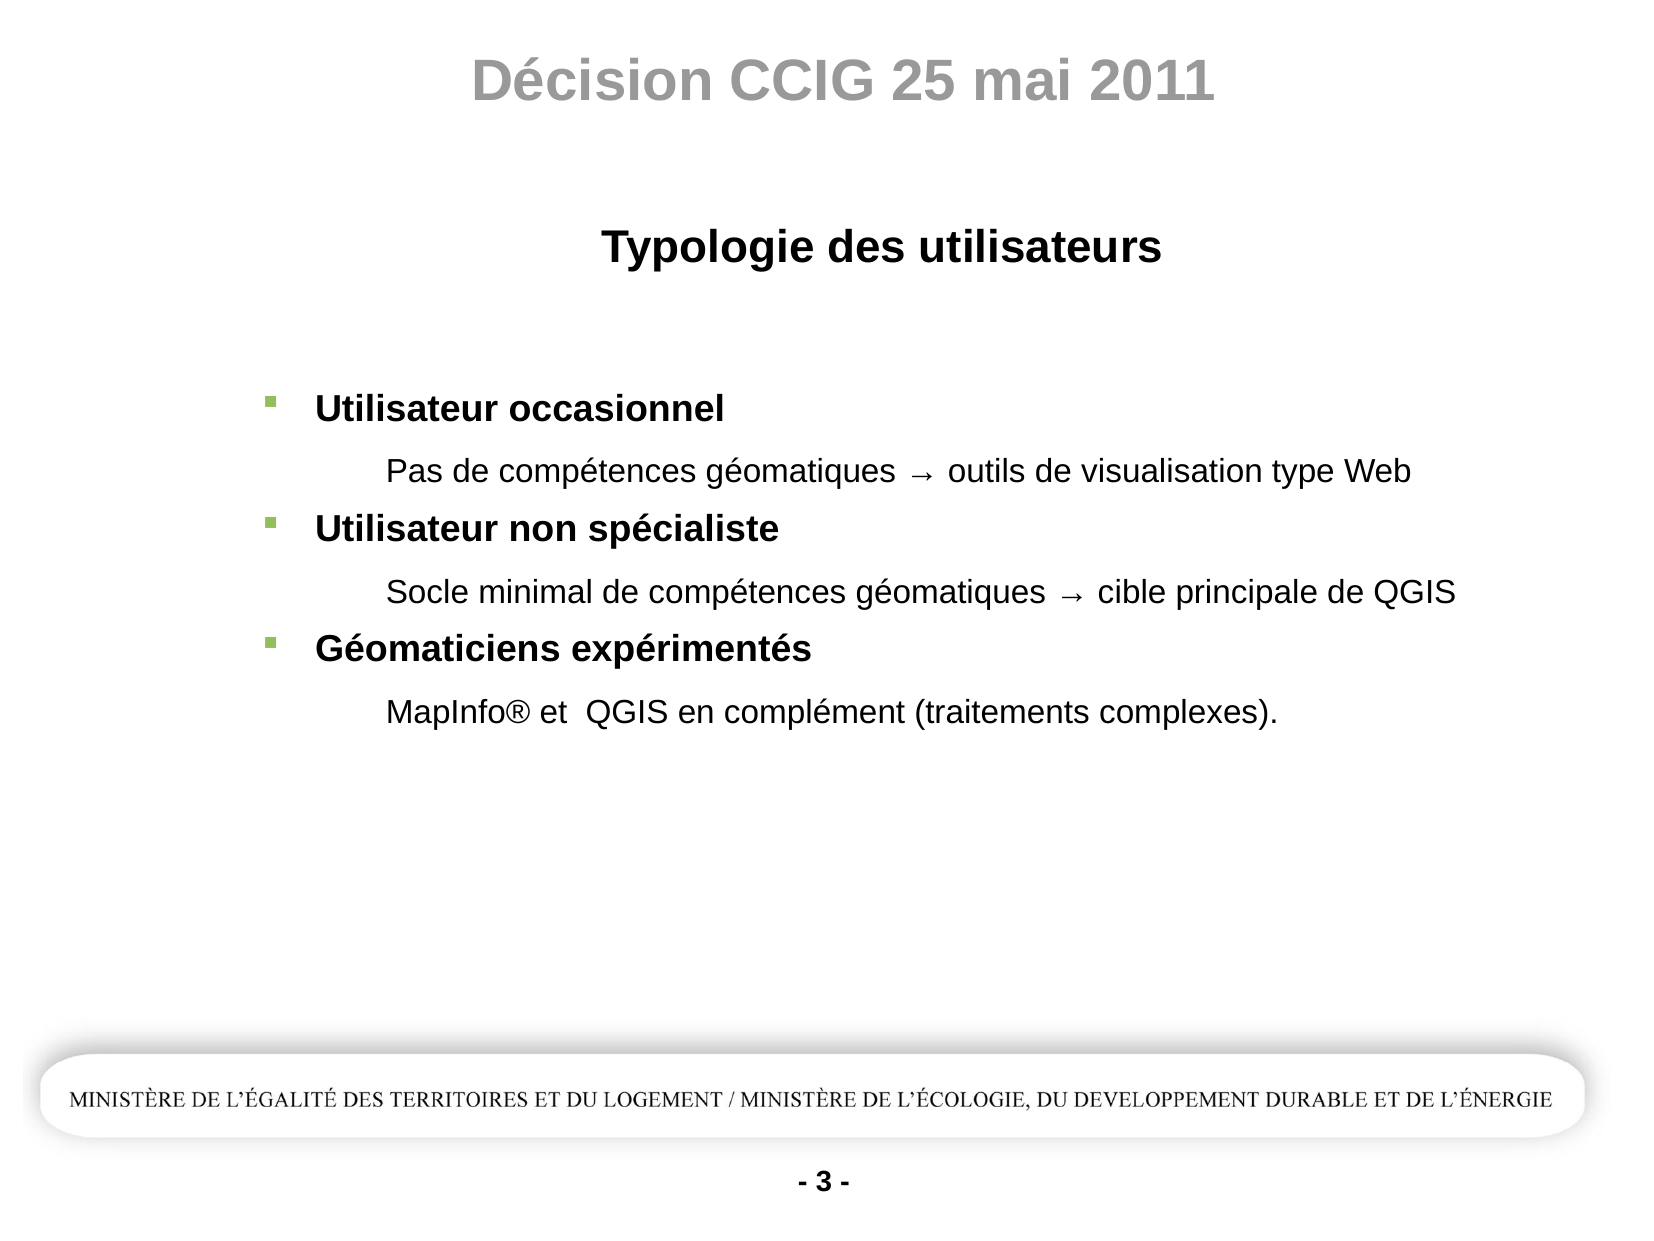

# Décision CCIG 25 mai 2011
Typologie des utilisateurs
Utilisateur occasionnel
Pas de compétences géomatiques → outils de visualisation type Web
Utilisateur non spécialiste
Socle minimal de compétences géomatiques → cible principale de QGIS
Géomaticiens expérimentés
MapInfo® et QGIS en complément (traitements complexes).